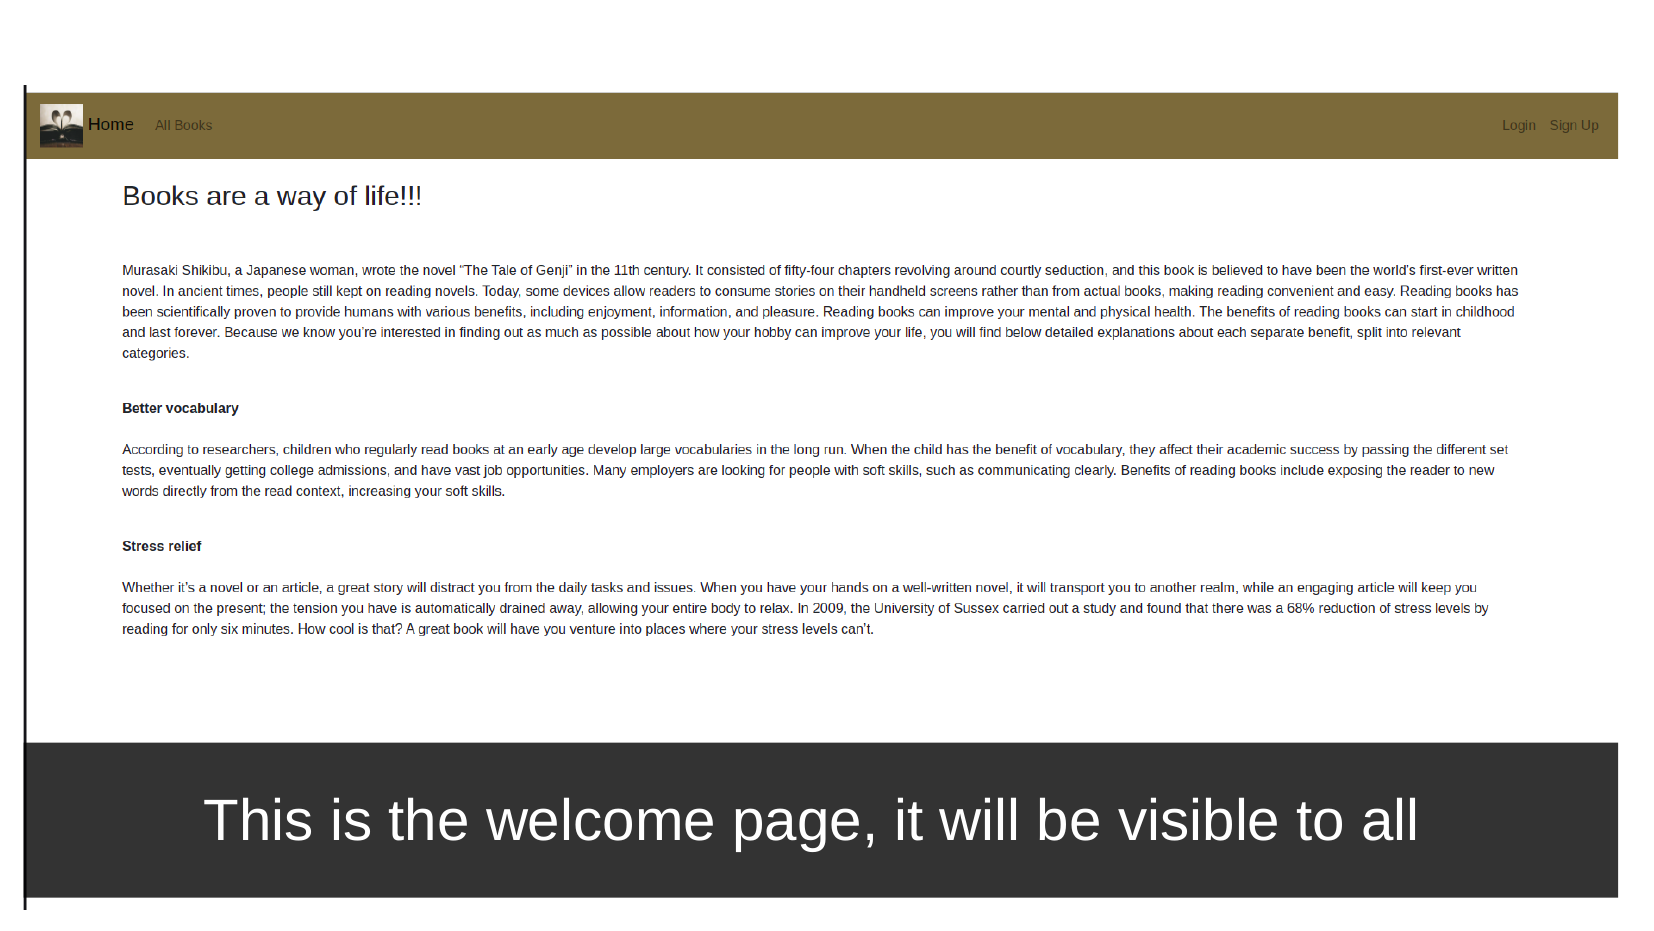

# This is the welcome page, it will be visible to all